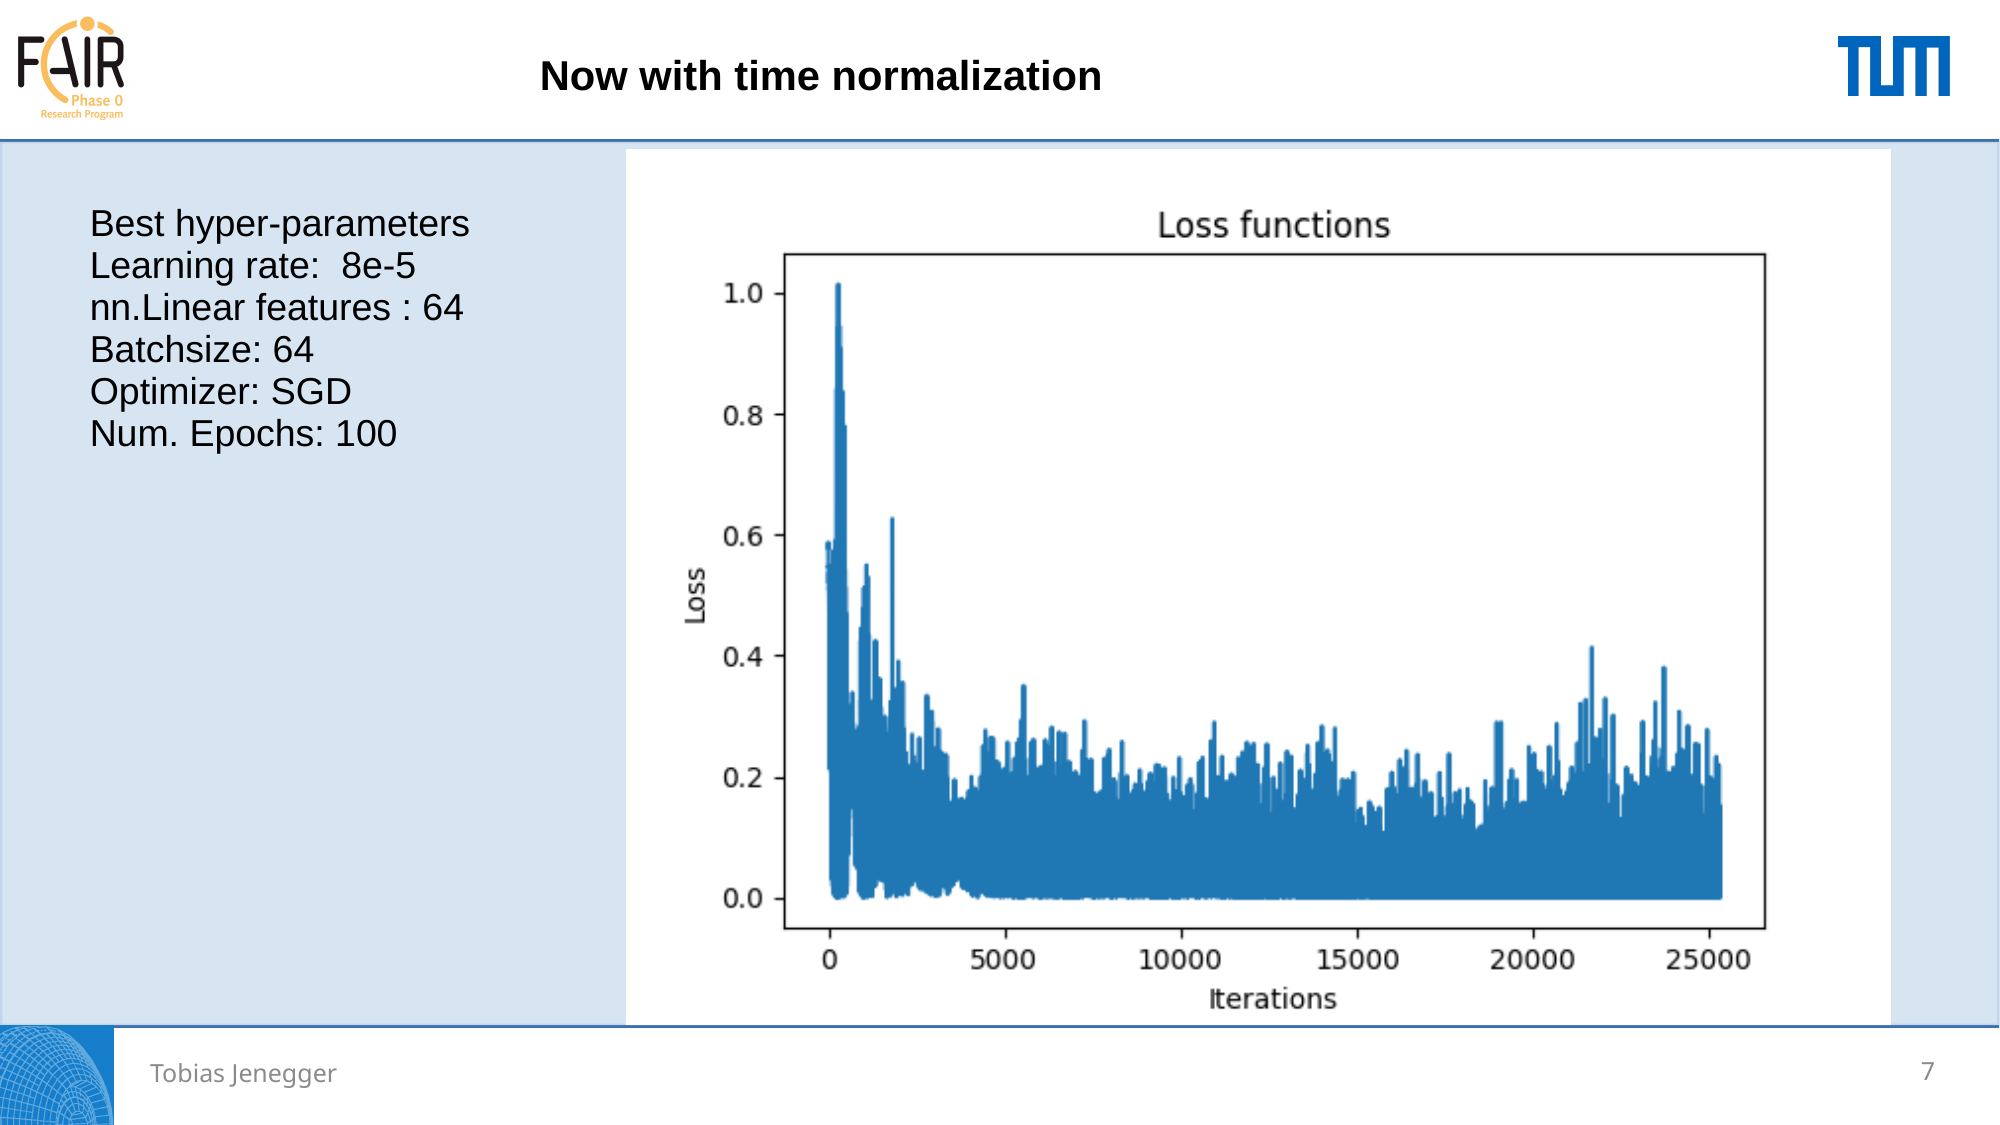

Now with time normalization
Best hyper-parameters
Learning rate: 8e-5
nn.Linear features : 64
Batchsize: 64
Optimizer: SGD
Num. Epochs: 100
7